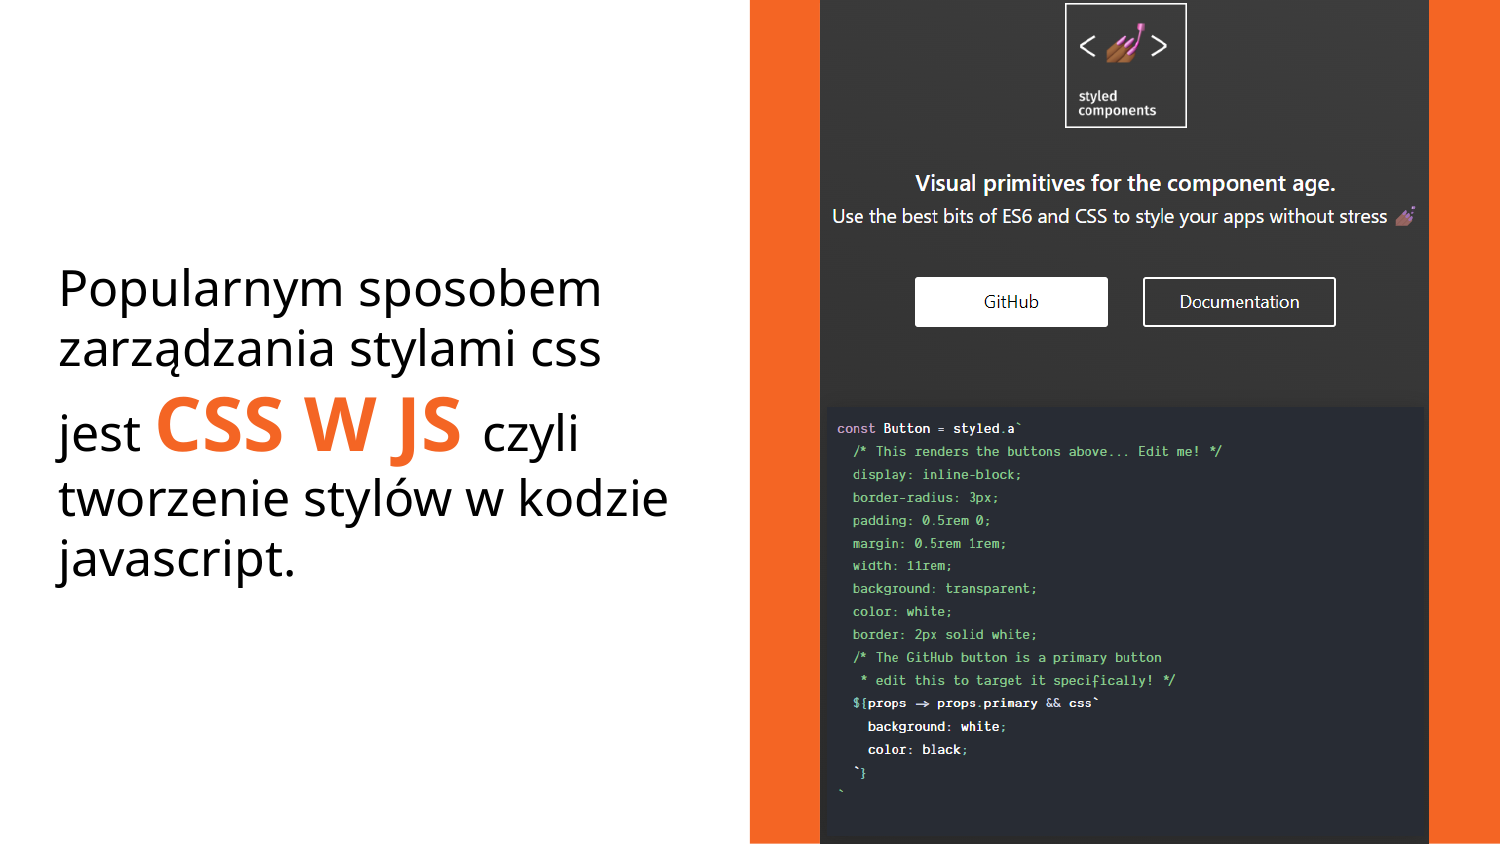

# Popularnym sposobem zarządzania stylami css jest CSS W JS czyli tworzenie stylów w kodzie javascript.